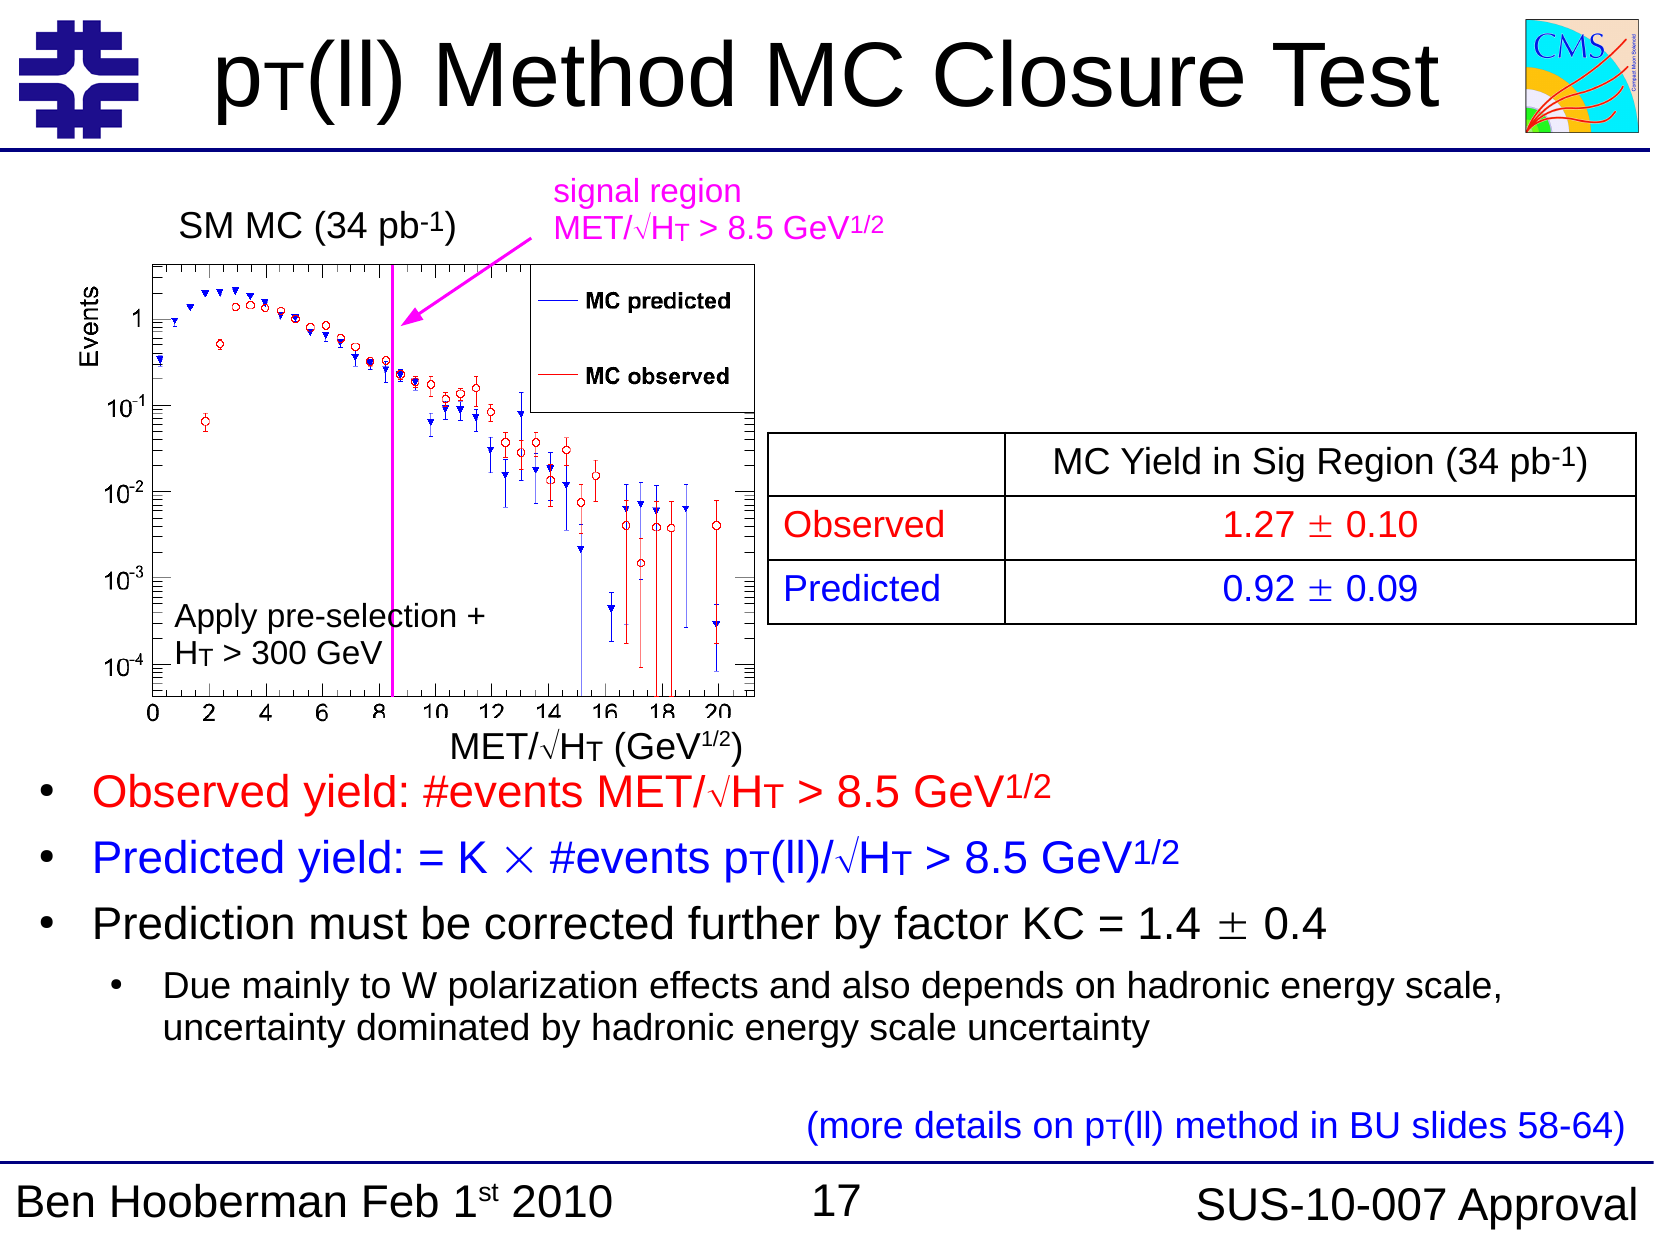

# pT(ll) Method MC Closure Test
signal region
MET/HT > 8.5 GeV1/2
SM MC (34 pb-1)
| | MC Yield in Sig Region (34 pb-1) |
| --- | --- |
| Observed | 1.27  0.10 |
| Predicted | 0.92  0.09 |
Apply pre-selection + HT > 300 GeV
MET/HT (GeV1/2)
Observed yield: #events MET/HT > 8.5 GeV1/2
Predicted yield: = K  #events pT(ll)/HT > 8.5 GeV1/2
Prediction must be corrected further by factor KC = 1.4  0.4
Due mainly to W polarization effects and also depends on hadronic energy scale, uncertainty dominated by hadronic energy scale uncertainty
(more details on pT(ll) method in BU slides 58-64)
17